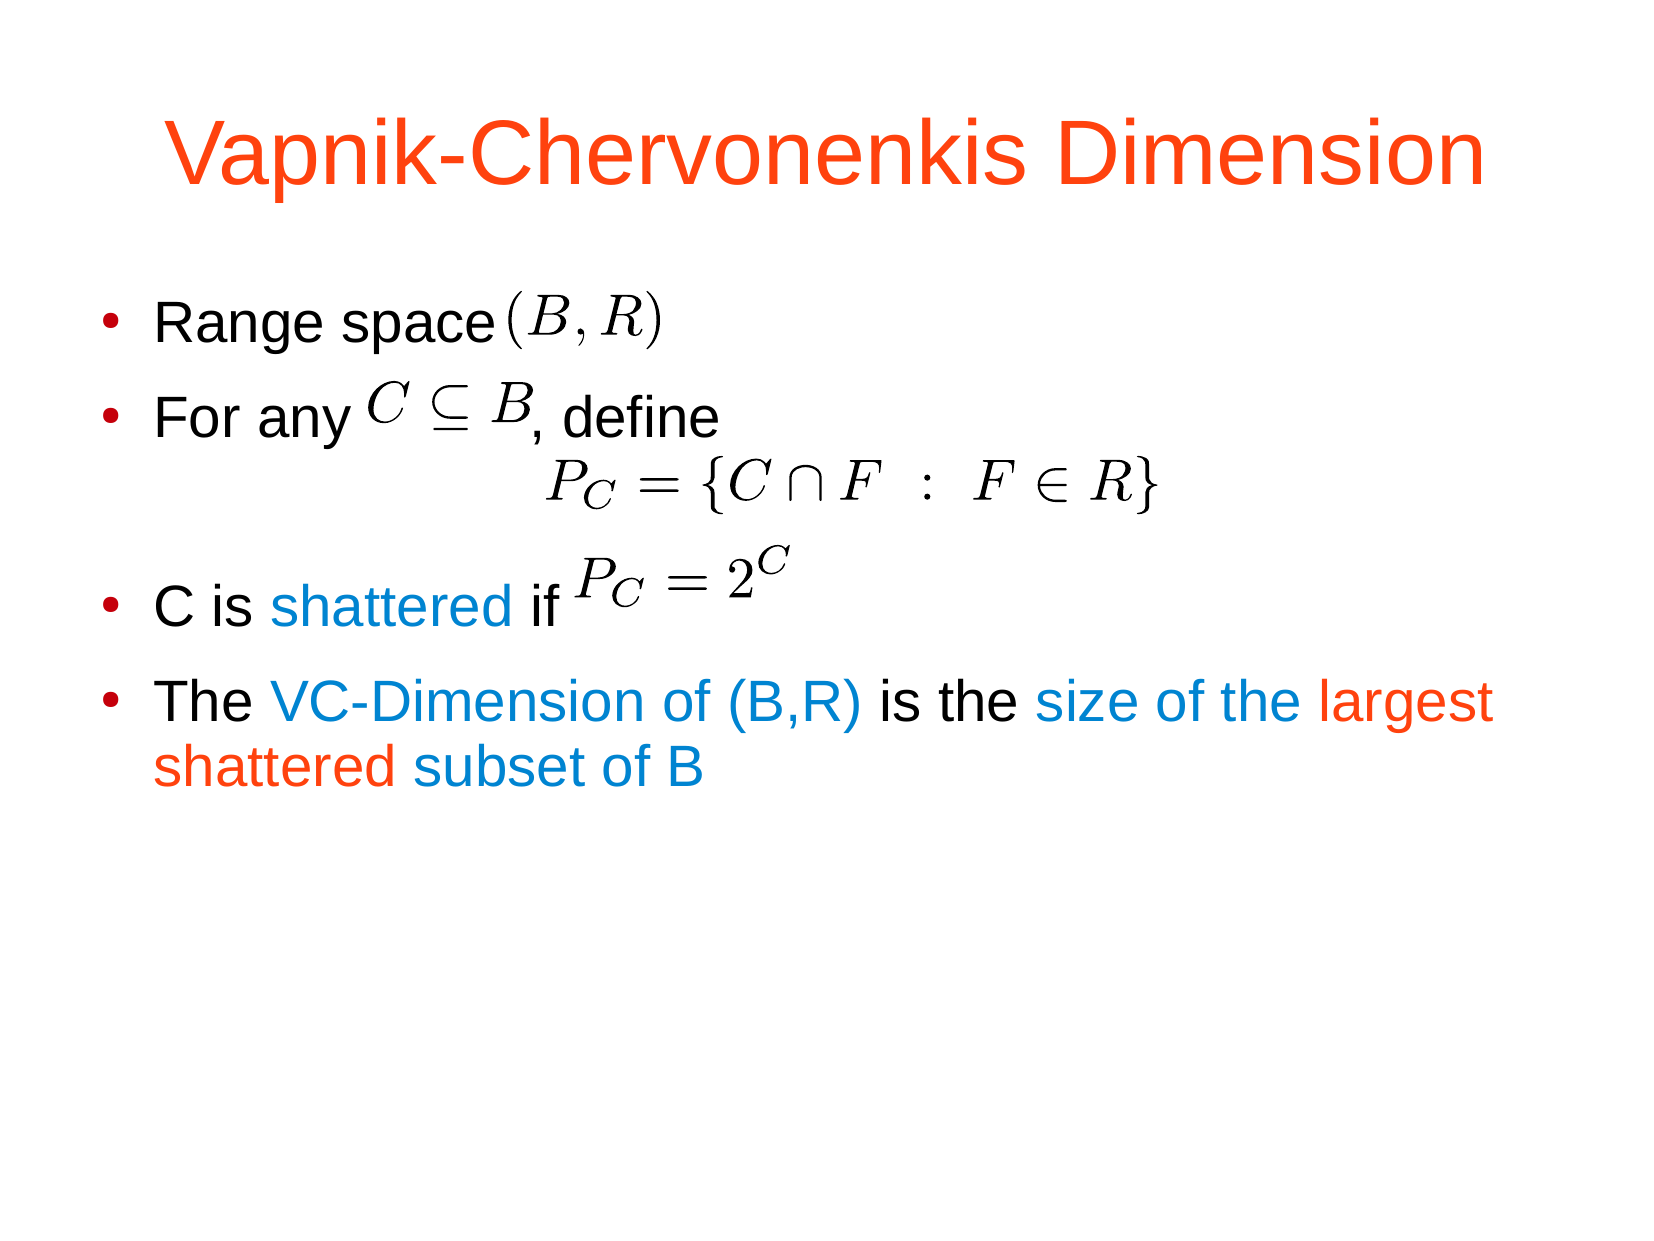

# Vapnik-Chervonenkis Dimension
Range space
For any , define
C is shattered if
The VC-Dimension of (B,R) is the size of the largest shattered subset of B